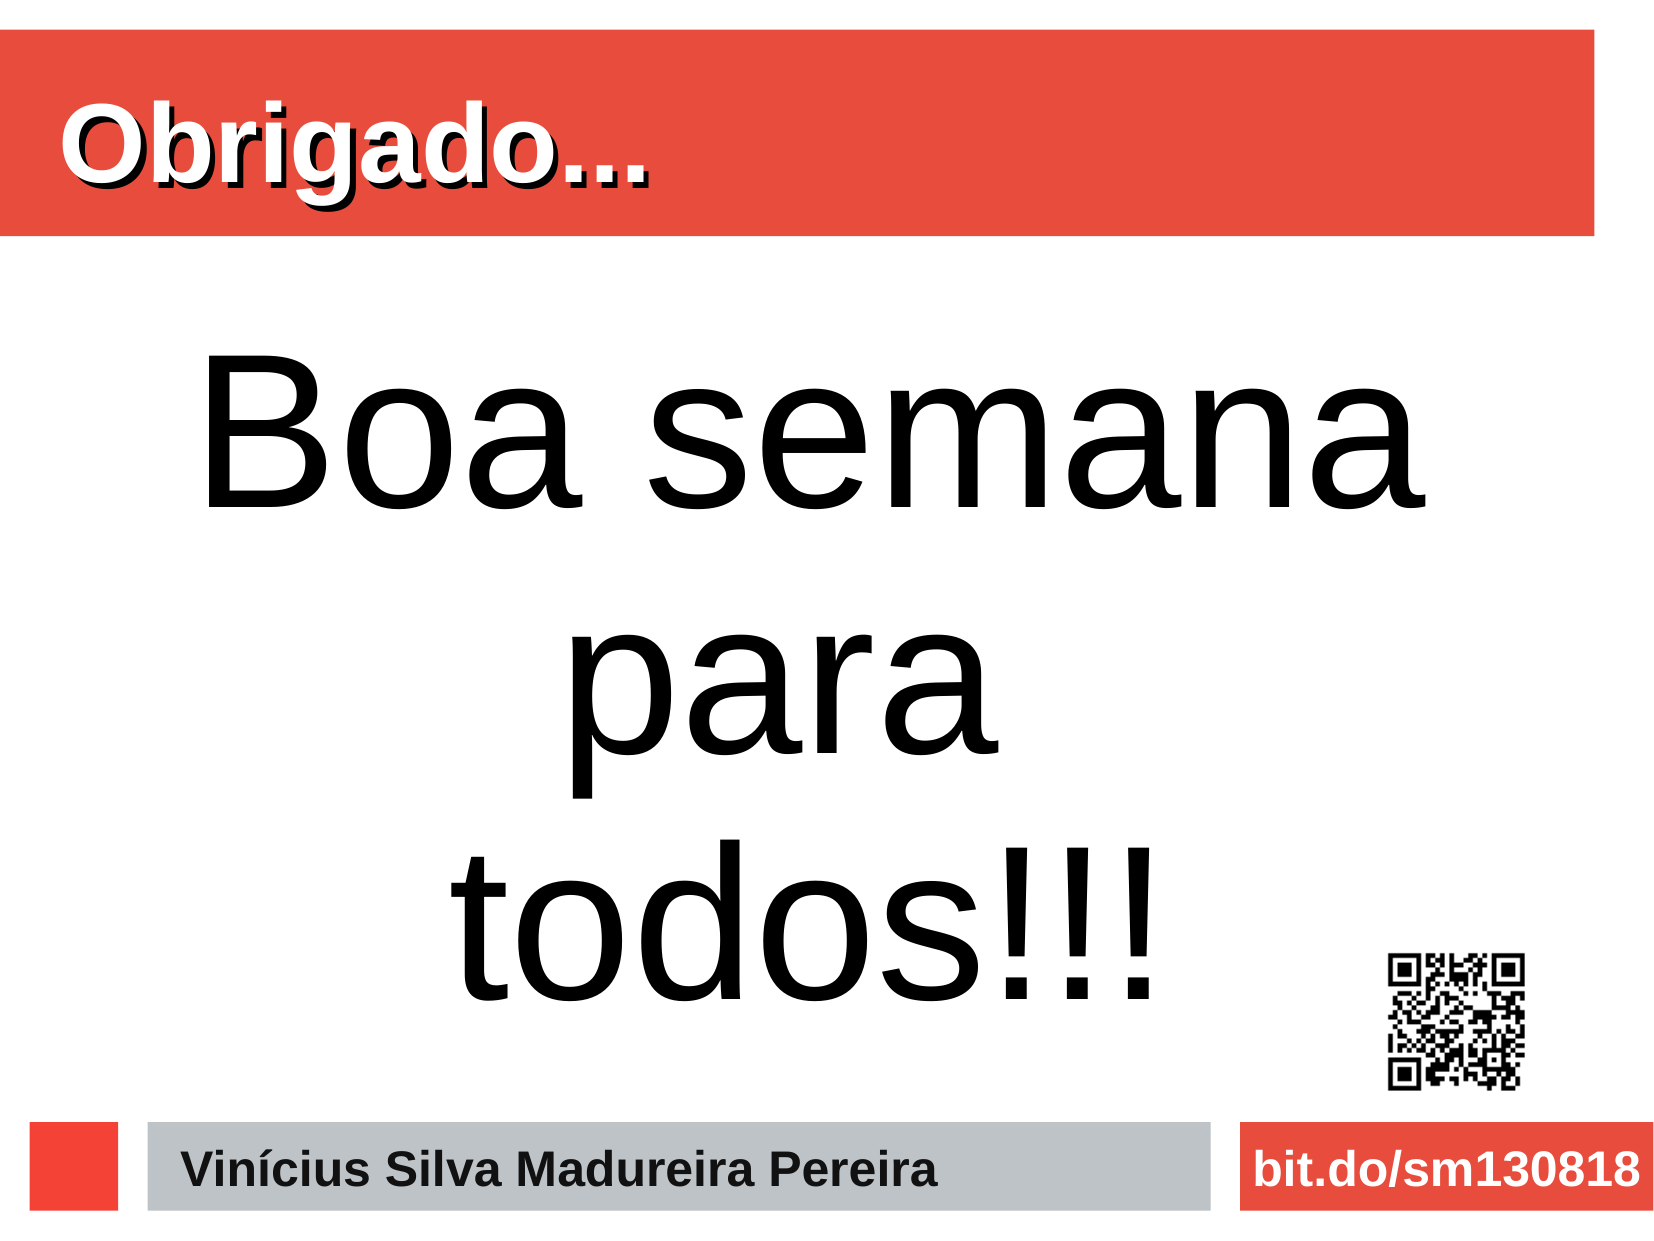

# Obrigado...
Boa semana
para
todos!!!
Vinícius Silva Madureira Pereira
bit.do/sm130818